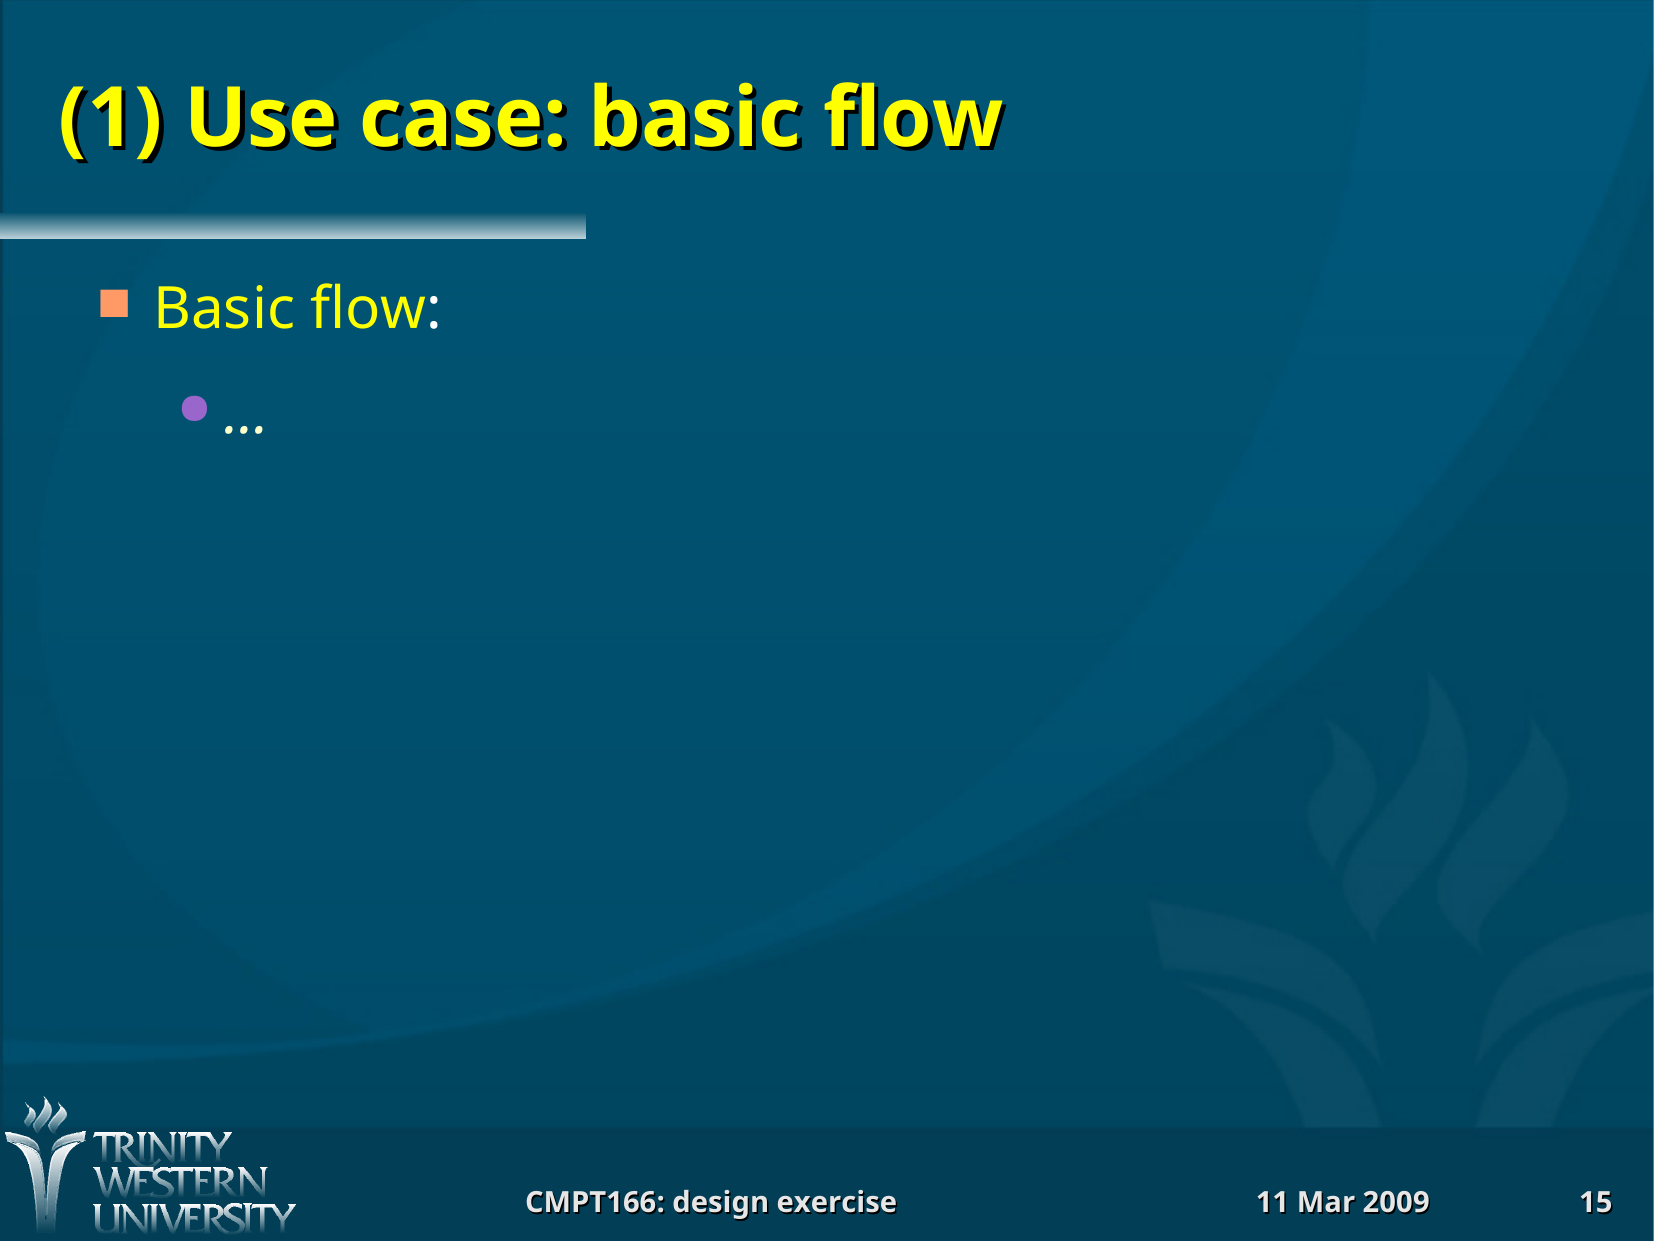

# (1) Use case: basic flow
Basic flow:
…
CMPT166: design exercise
11 Mar 2009
15